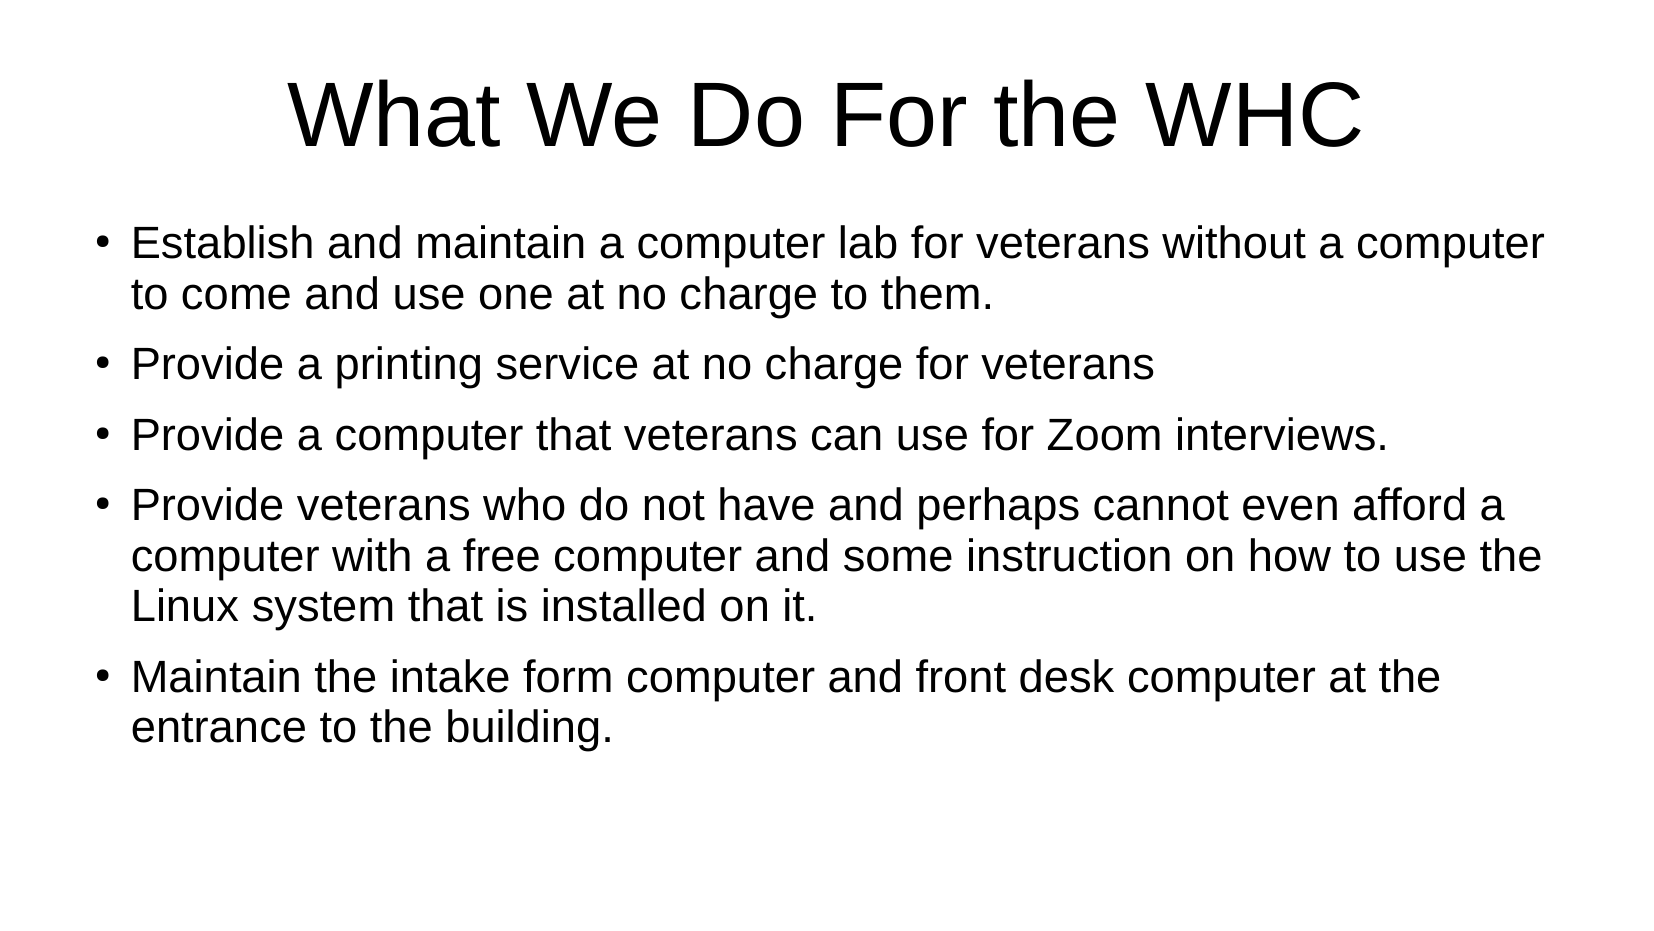

# What We Do For the WHC
Establish and maintain a computer lab for veterans without a computer to come and use one at no charge to them.
Provide a printing service at no charge for veterans
Provide a computer that veterans can use for Zoom interviews.
Provide veterans who do not have and perhaps cannot even afford a computer with a free computer and some instruction on how to use the Linux system that is installed on it.
Maintain the intake form computer and front desk computer at the entrance to the building.